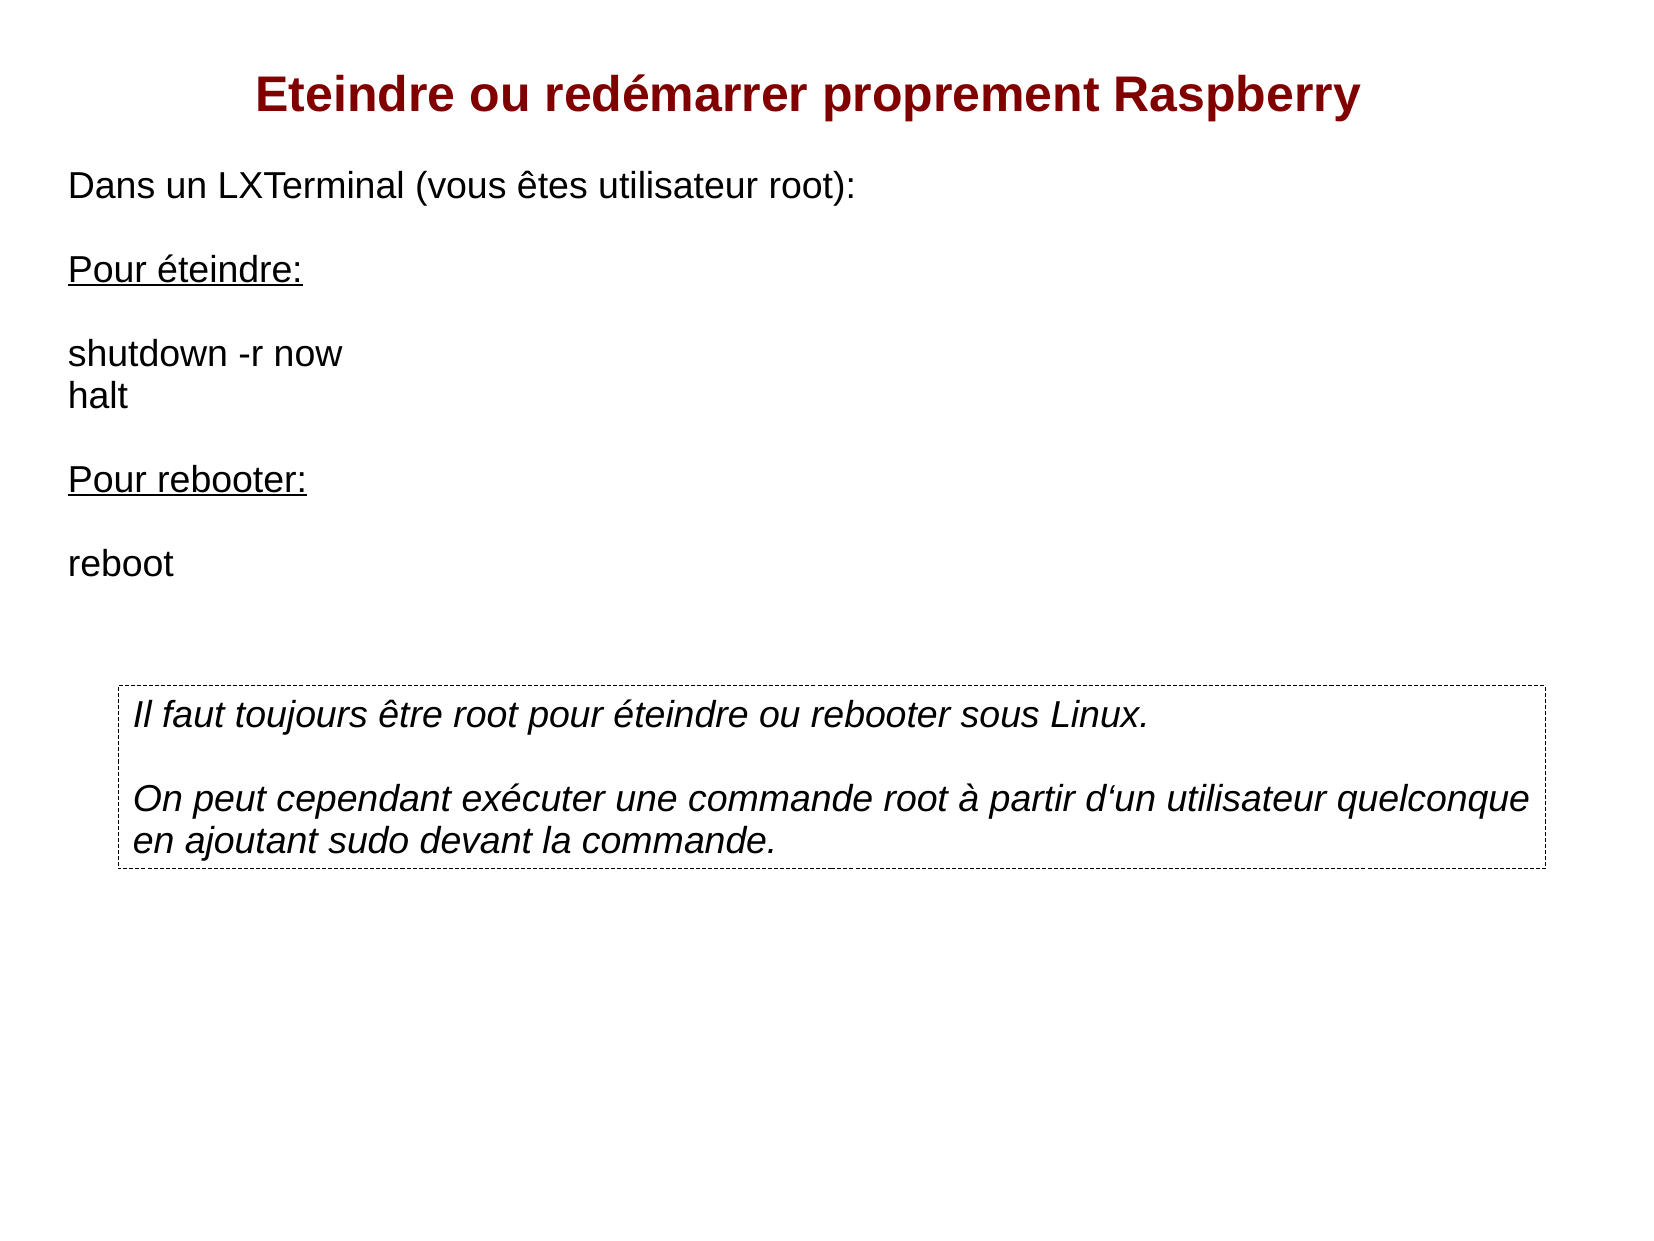

Eteindre ou redémarrer proprement Raspberry
Dans un LXTerminal (vous êtes utilisateur root):
Pour éteindre:
shutdown -r now
halt
Pour rebooter:
reboot
Il faut toujours être root pour éteindre ou rebooter sous Linux.
On peut cependant exécuter une commande root à partir d‘un utilisateur quelconque
en ajoutant sudo devant la commande.